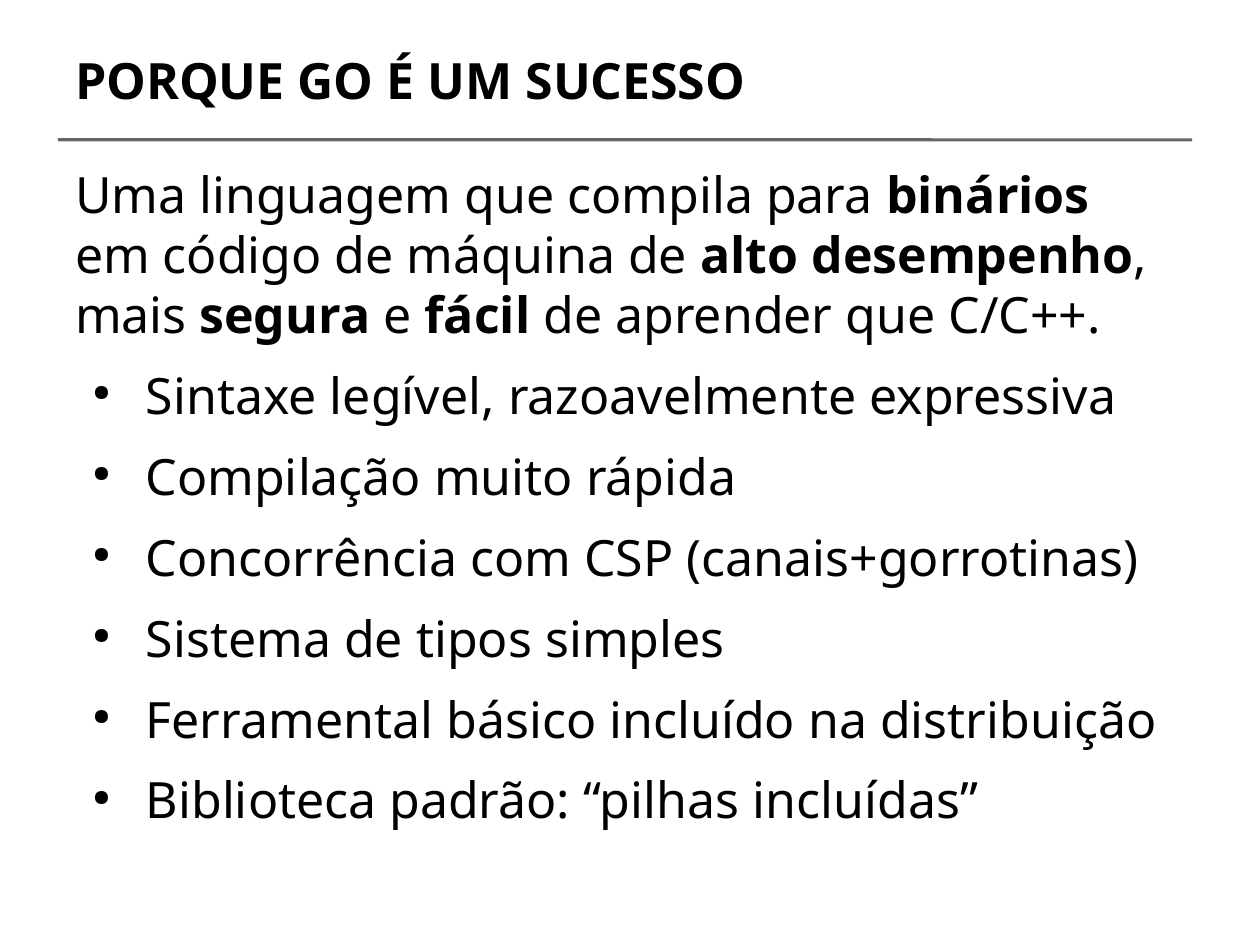

# PORQUE GO É UM SUCESSO
Uma linguagem que compila para binários em código de máquina de alto desempenho, mais segura e fácil de aprender que C/C++.
Sintaxe legível, razoavelmente expressiva
Compilação muito rápida
Concorrência com CSP (canais+gorrotinas)
Sistema de tipos simples
Ferramental básico incluído na distribuição
Biblioteca padrão: “pilhas incluídas”